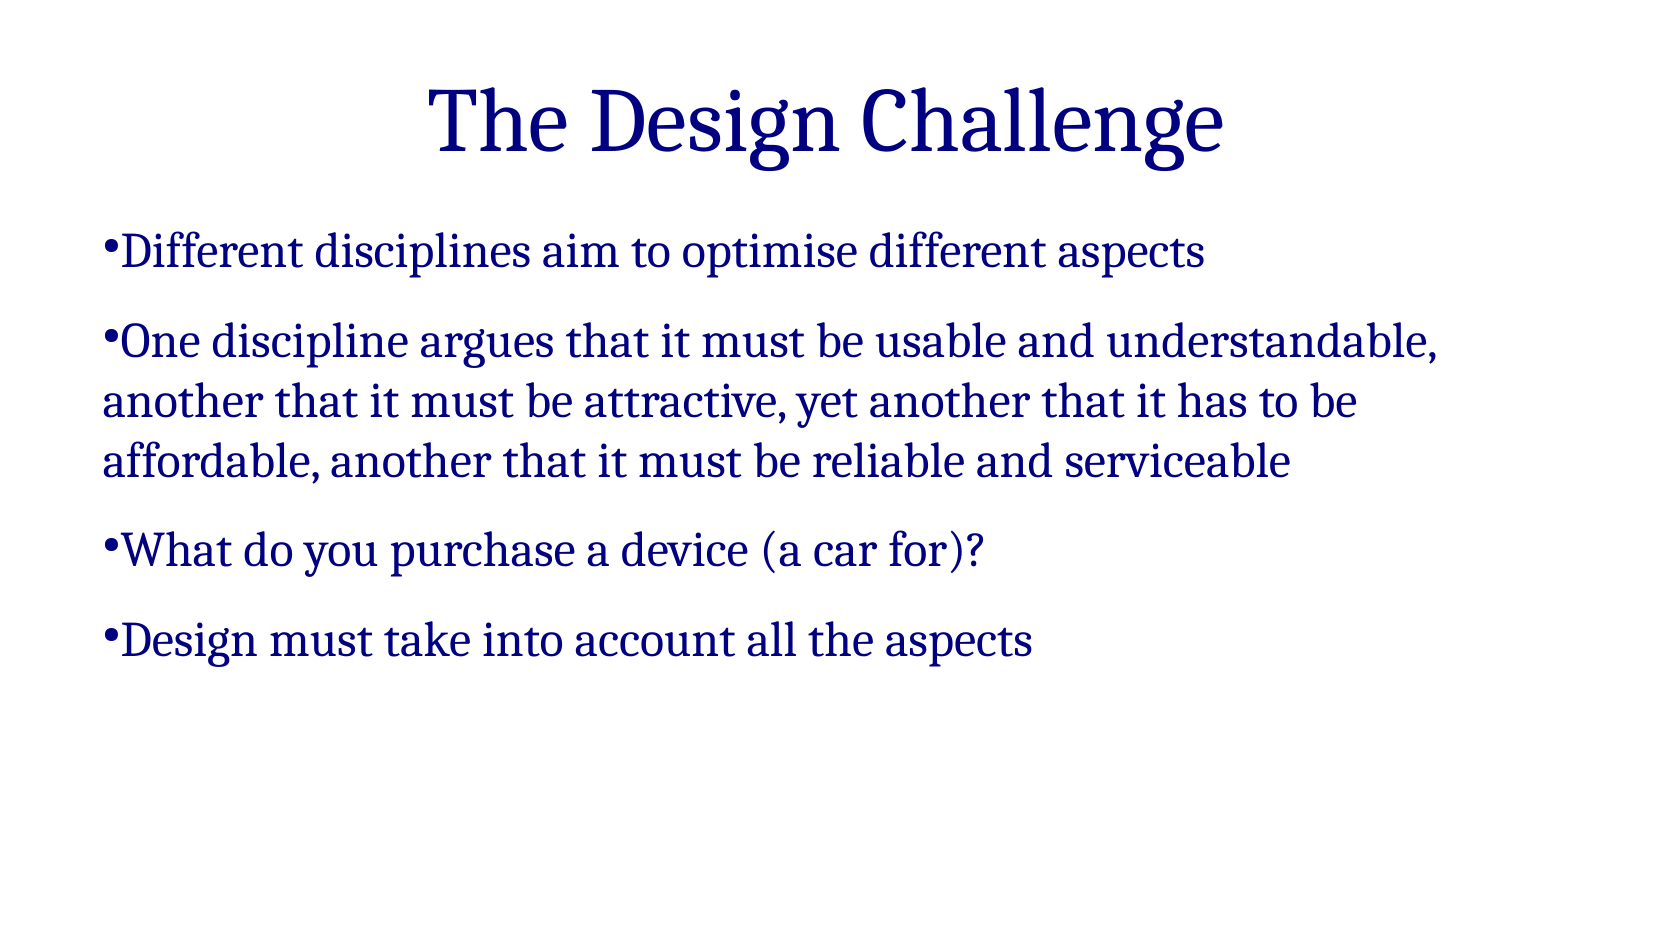

# The Design Challenge
Different disciplines aim to optimise different aspects
One discipline argues that it must be usable and understandable, another that it must be attractive, yet another that it has to be affordable, another that it must be reliable and serviceable
What do you purchase a device (a car for)?
Design must take into account all the aspects